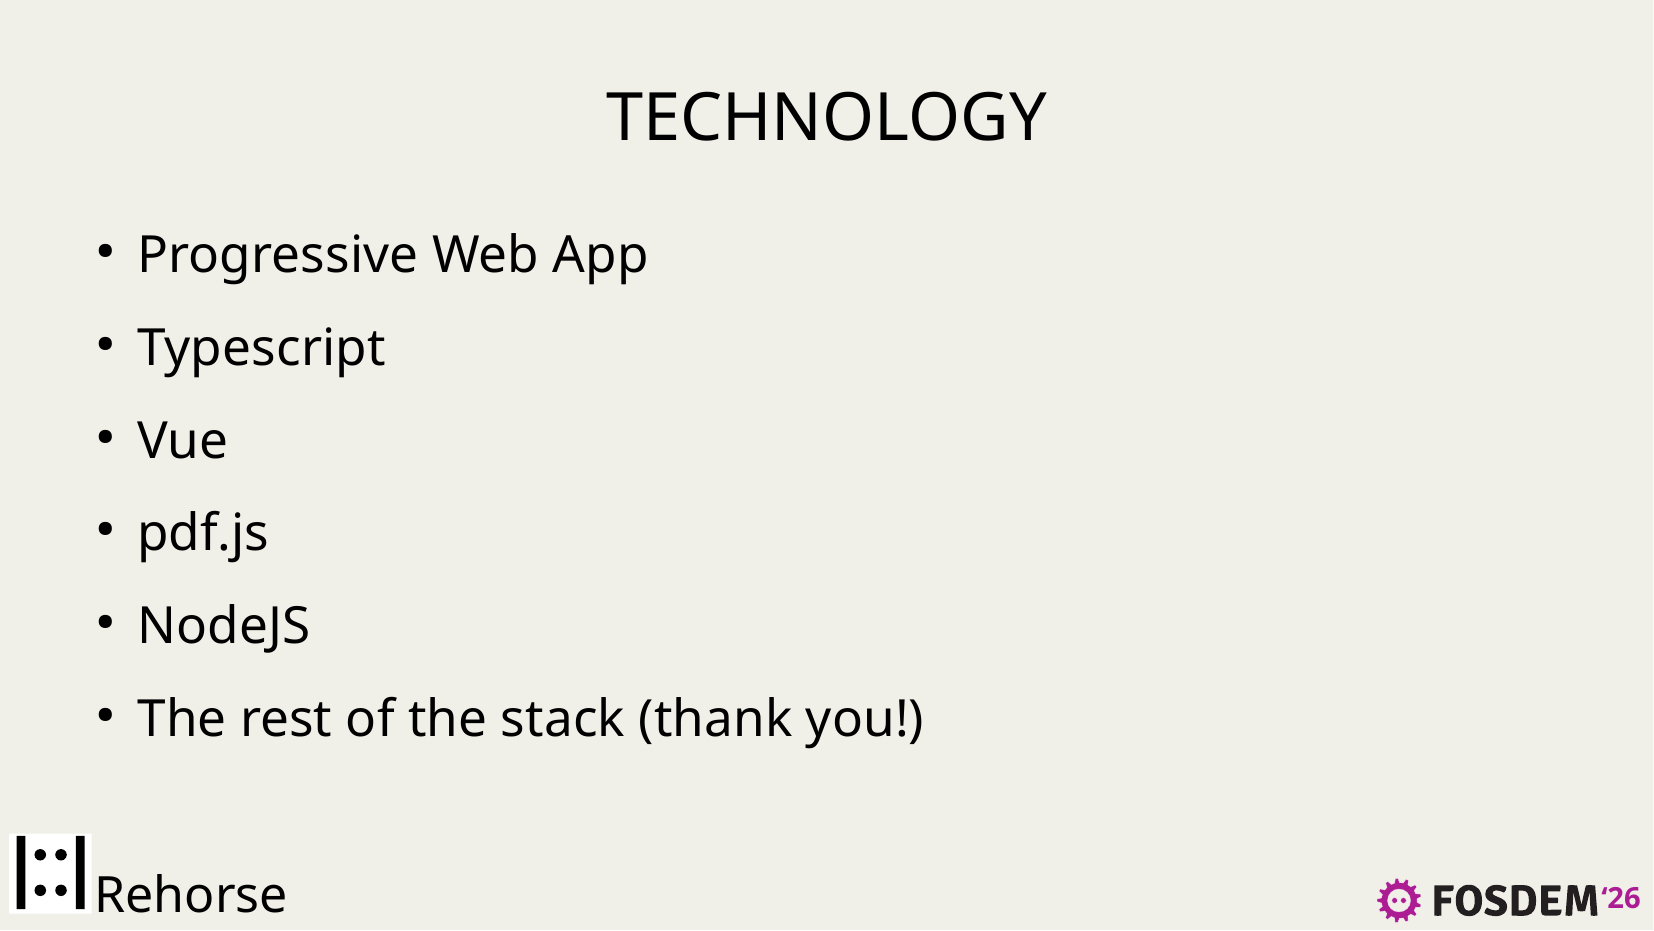

# Technology
Progressive Web App
Typescript
Vue
pdf.js
NodeJS
The rest of the stack (thank you!)